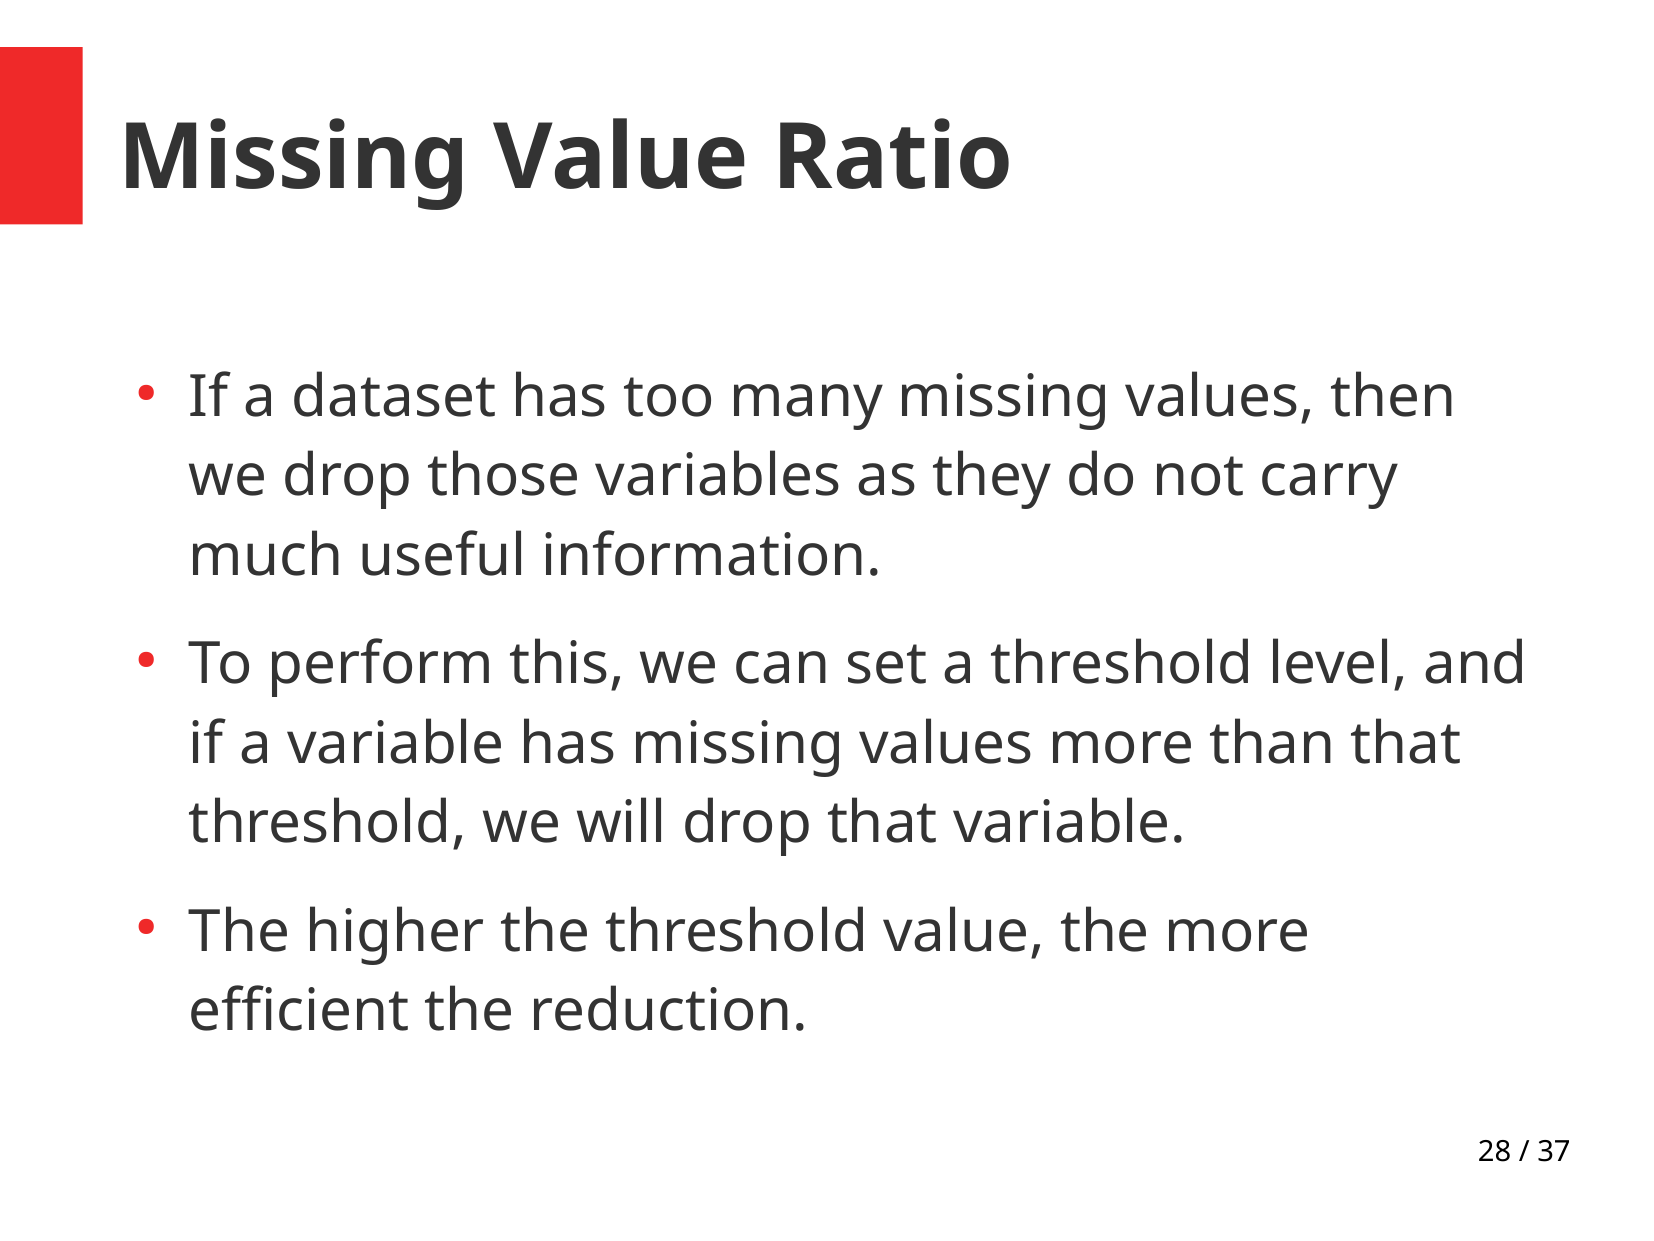

# Missing Value Ratio
If a dataset has too many missing values, then we drop those variables as they do not carry much useful information.
To perform this, we can set a threshold level, and if a variable has missing values more than that threshold, we will drop that variable.
The higher the threshold value, the more efficient the reduction.
28